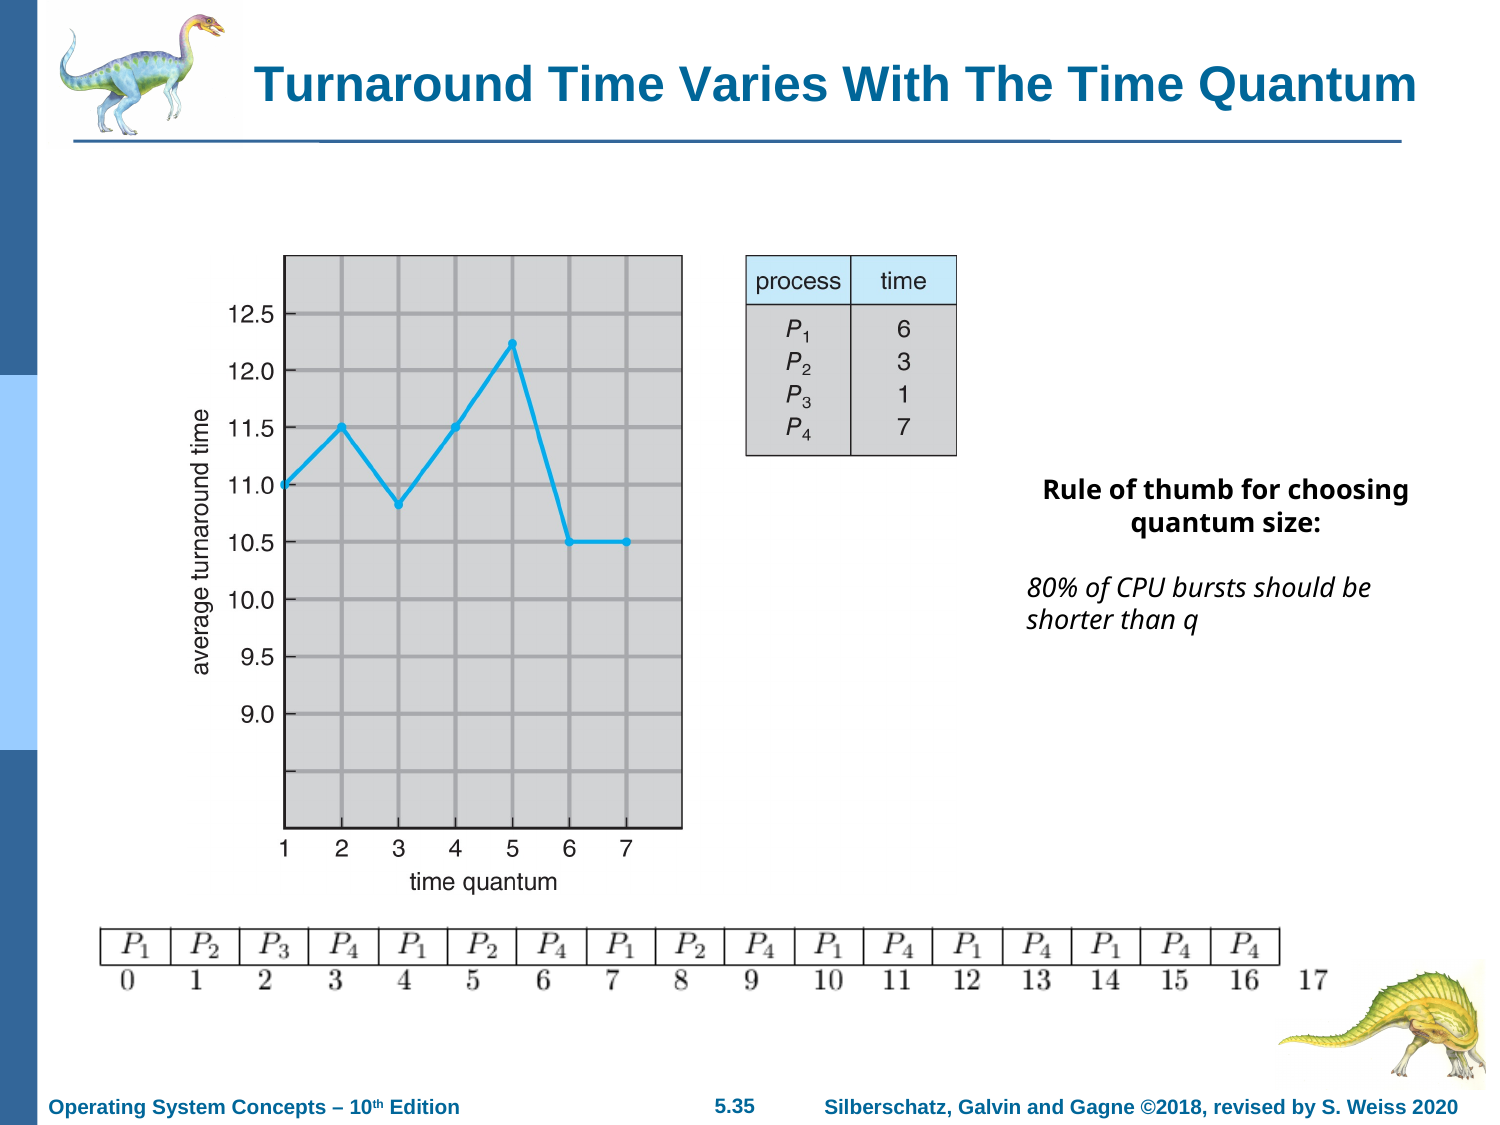

Turnaround Time Varies With The Time Quantum
Rule of thumb for choosing quantum size:
80% of CPU bursts should be shorter than q